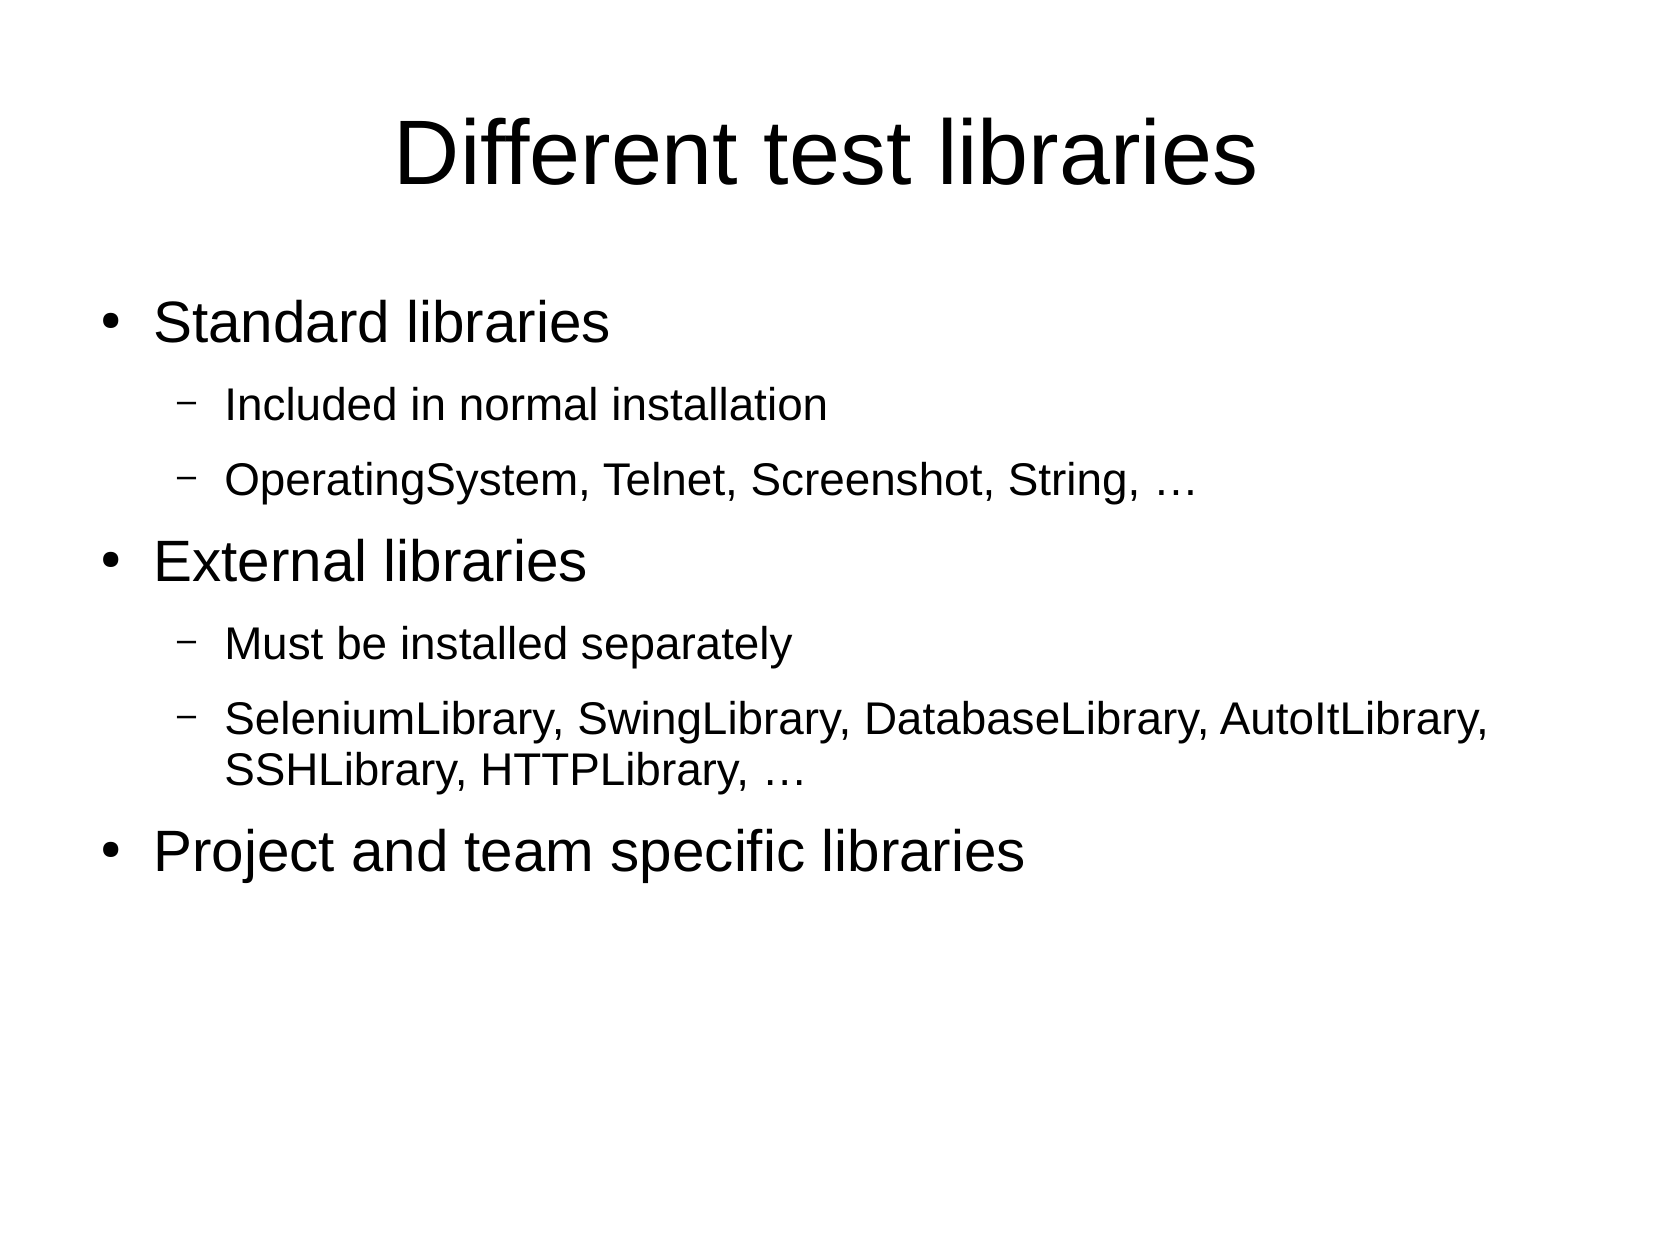

# Different test libraries
Standard libraries
Included in normal installation
OperatingSystem, Telnet, Screenshot, String, …
External libraries
Must be installed separately
SeleniumLibrary, SwingLibrary, DatabaseLibrary, AutoItLibrary, SSHLibrary, HTTPLibrary, …
Project and team specific libraries